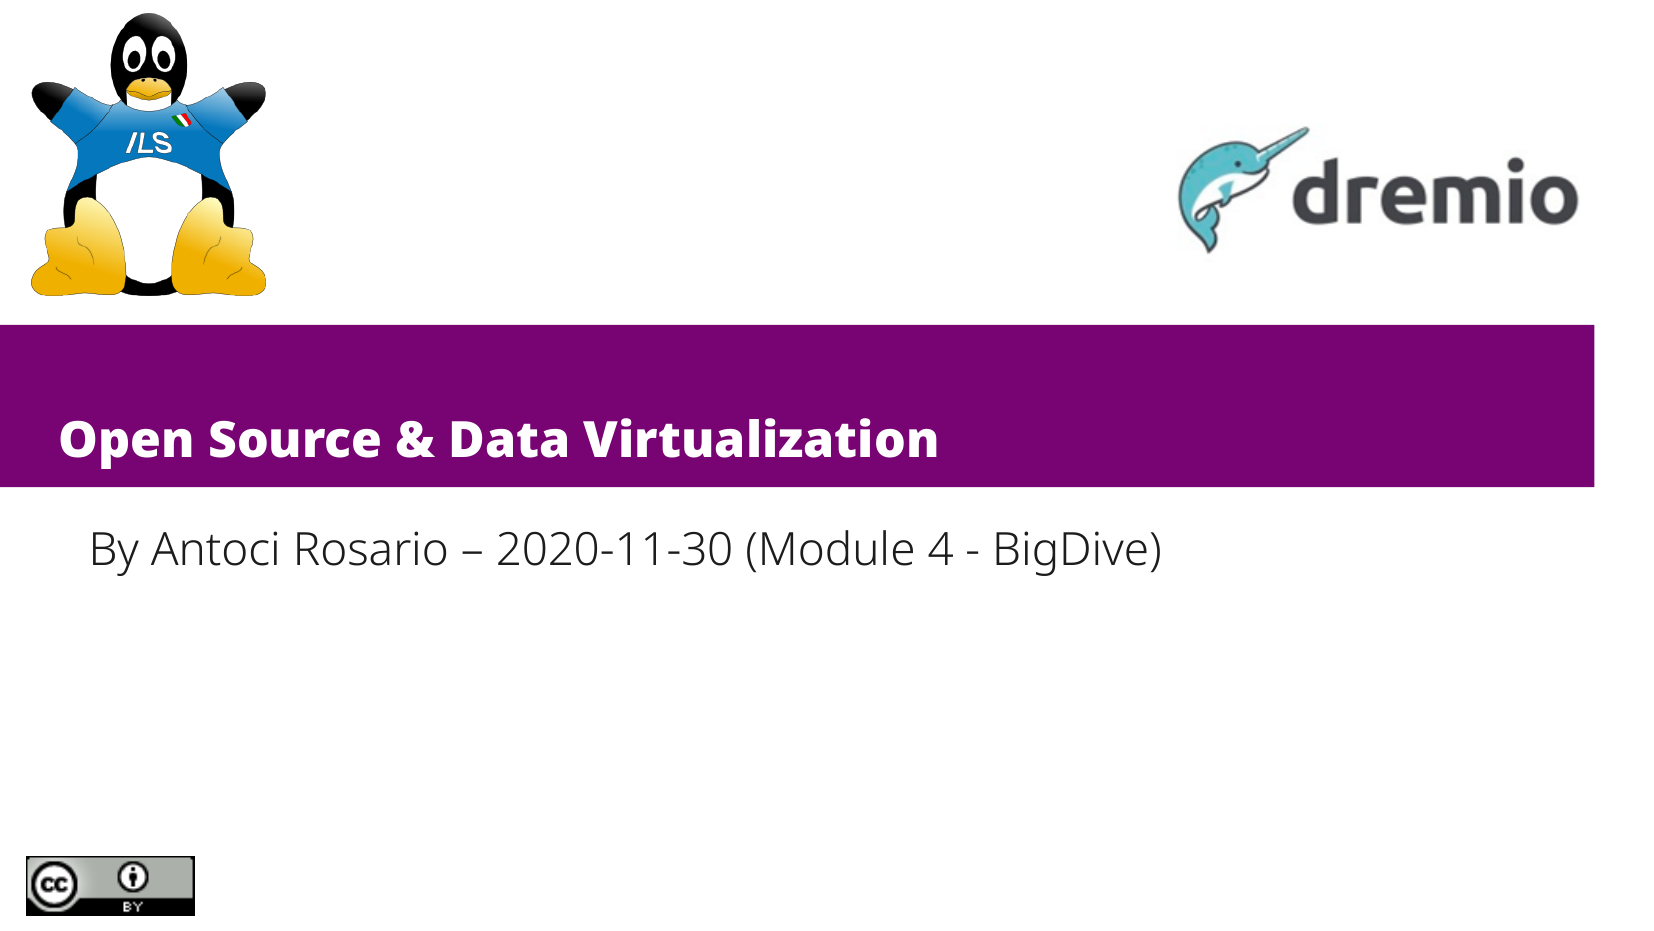

# Open Source & Data Virtualization
By Antoci Rosario – 2020-11-30 (Module 4 - BigDive)